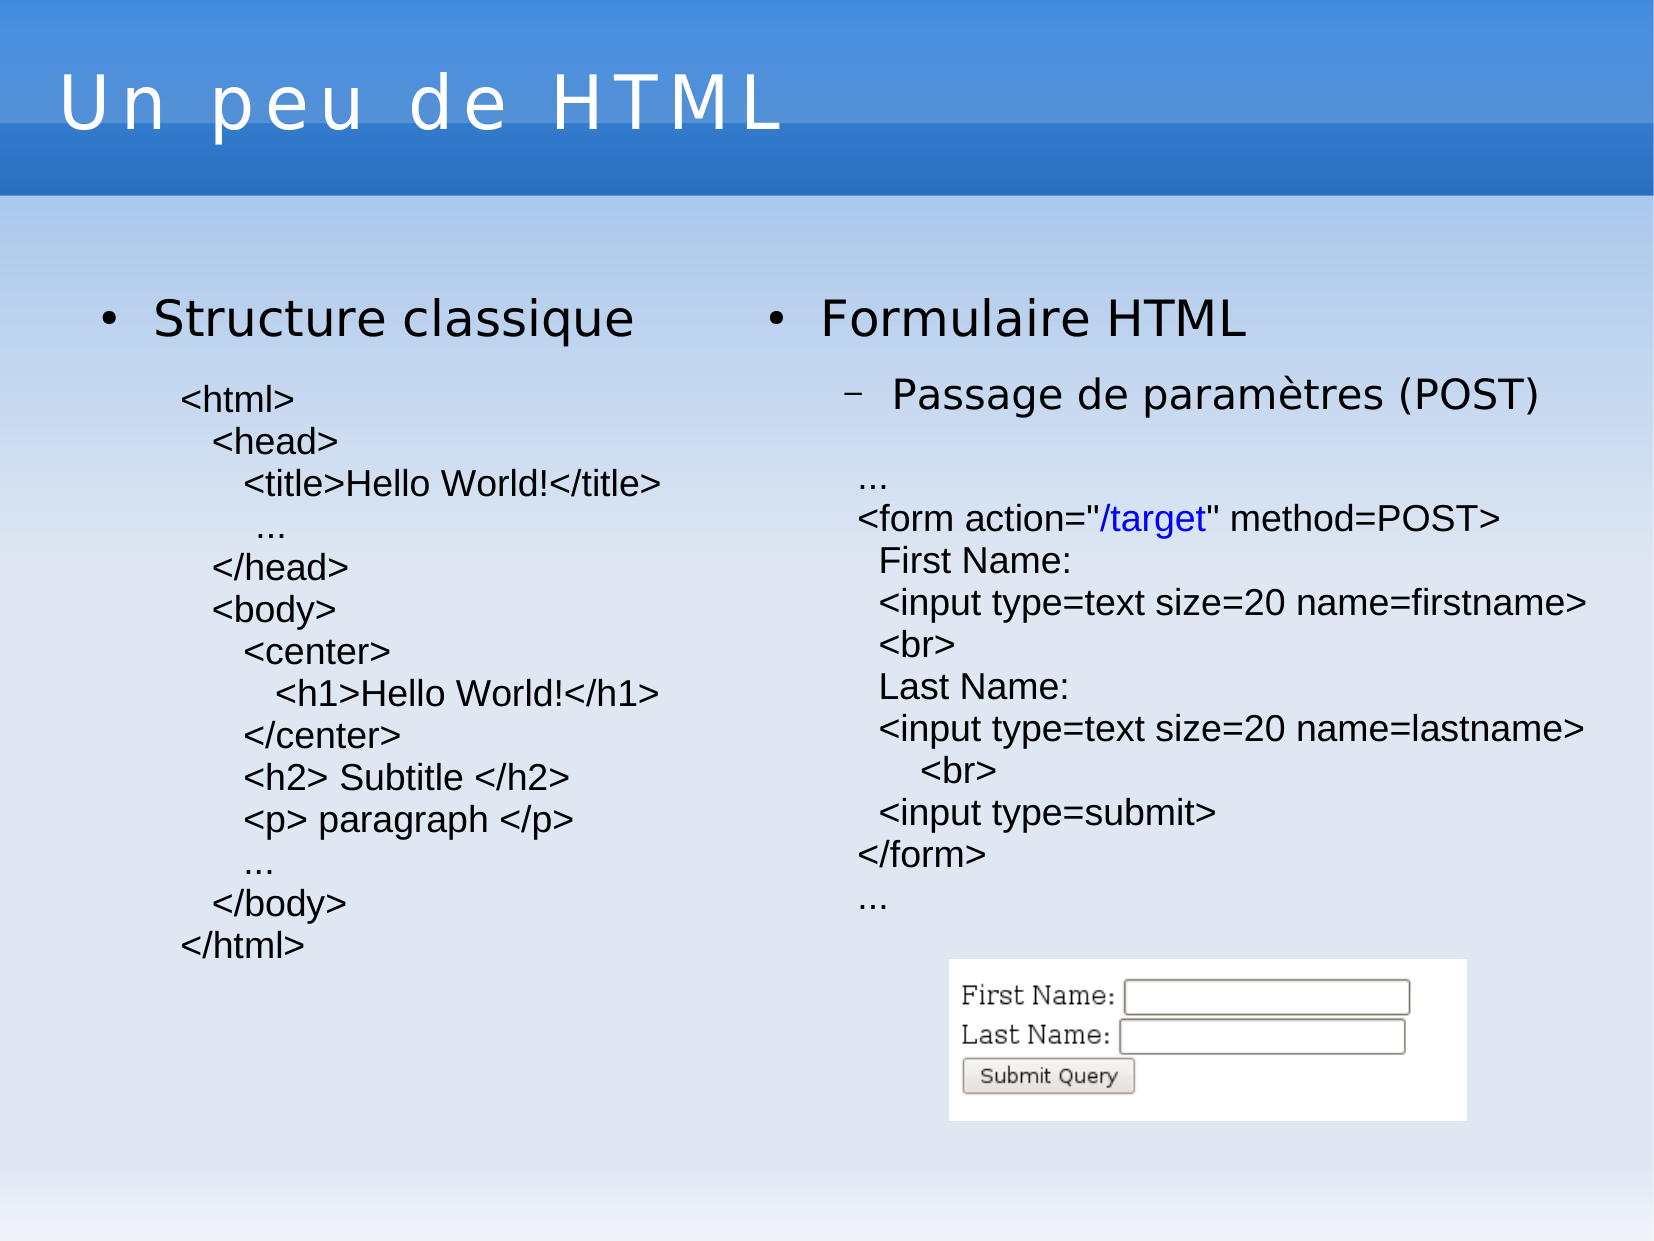

# Un peu de HTML
Structure classique
Formulaire HTML
Passage de paramètres (POST)
<html>
 <head>
 <title>Hello World!</title>
	...
 </head>
 <body>
 <center>
 <h1>Hello World!</h1>
 </center>
 <h2> Subtitle </h2>
 <p> paragraph </p>
 ...
 </body>
</html>
...
<form action="/target" method=POST>
 First Name:
 <input type=text size=20 name=firstname>
 <br>
 Last Name:
 <input type=text size=20 name=lastname> <br>
 <input type=submit>
</form>
...